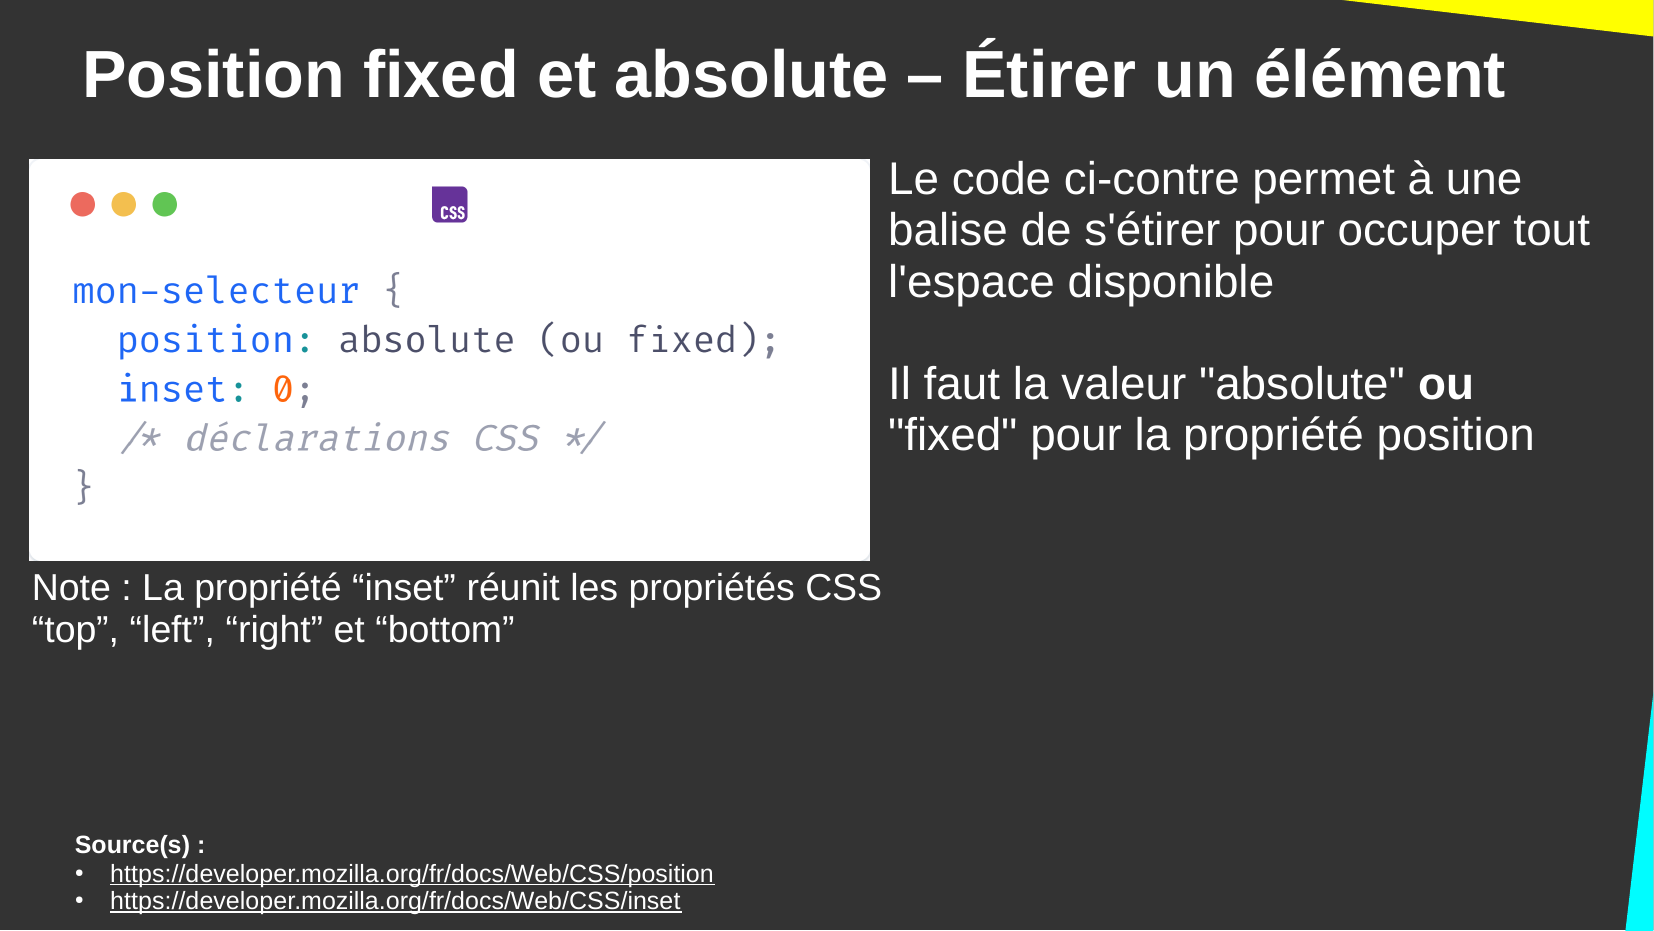

# Position fixed et absolute – Étirer un élément
Le code ci-contre permet à une balise de s'étirer pour occuper tout l'espace disponible
Il faut la valeur "absolute" ou "fixed" pour la propriété position
Note : La propriété “inset” réunit les propriétés CSS “top”, “left”, “right” et “bottom”
Source(s) :
https://developer.mozilla.org/fr/docs/Web/CSS/position
https://developer.mozilla.org/fr/docs/Web/CSS/inset